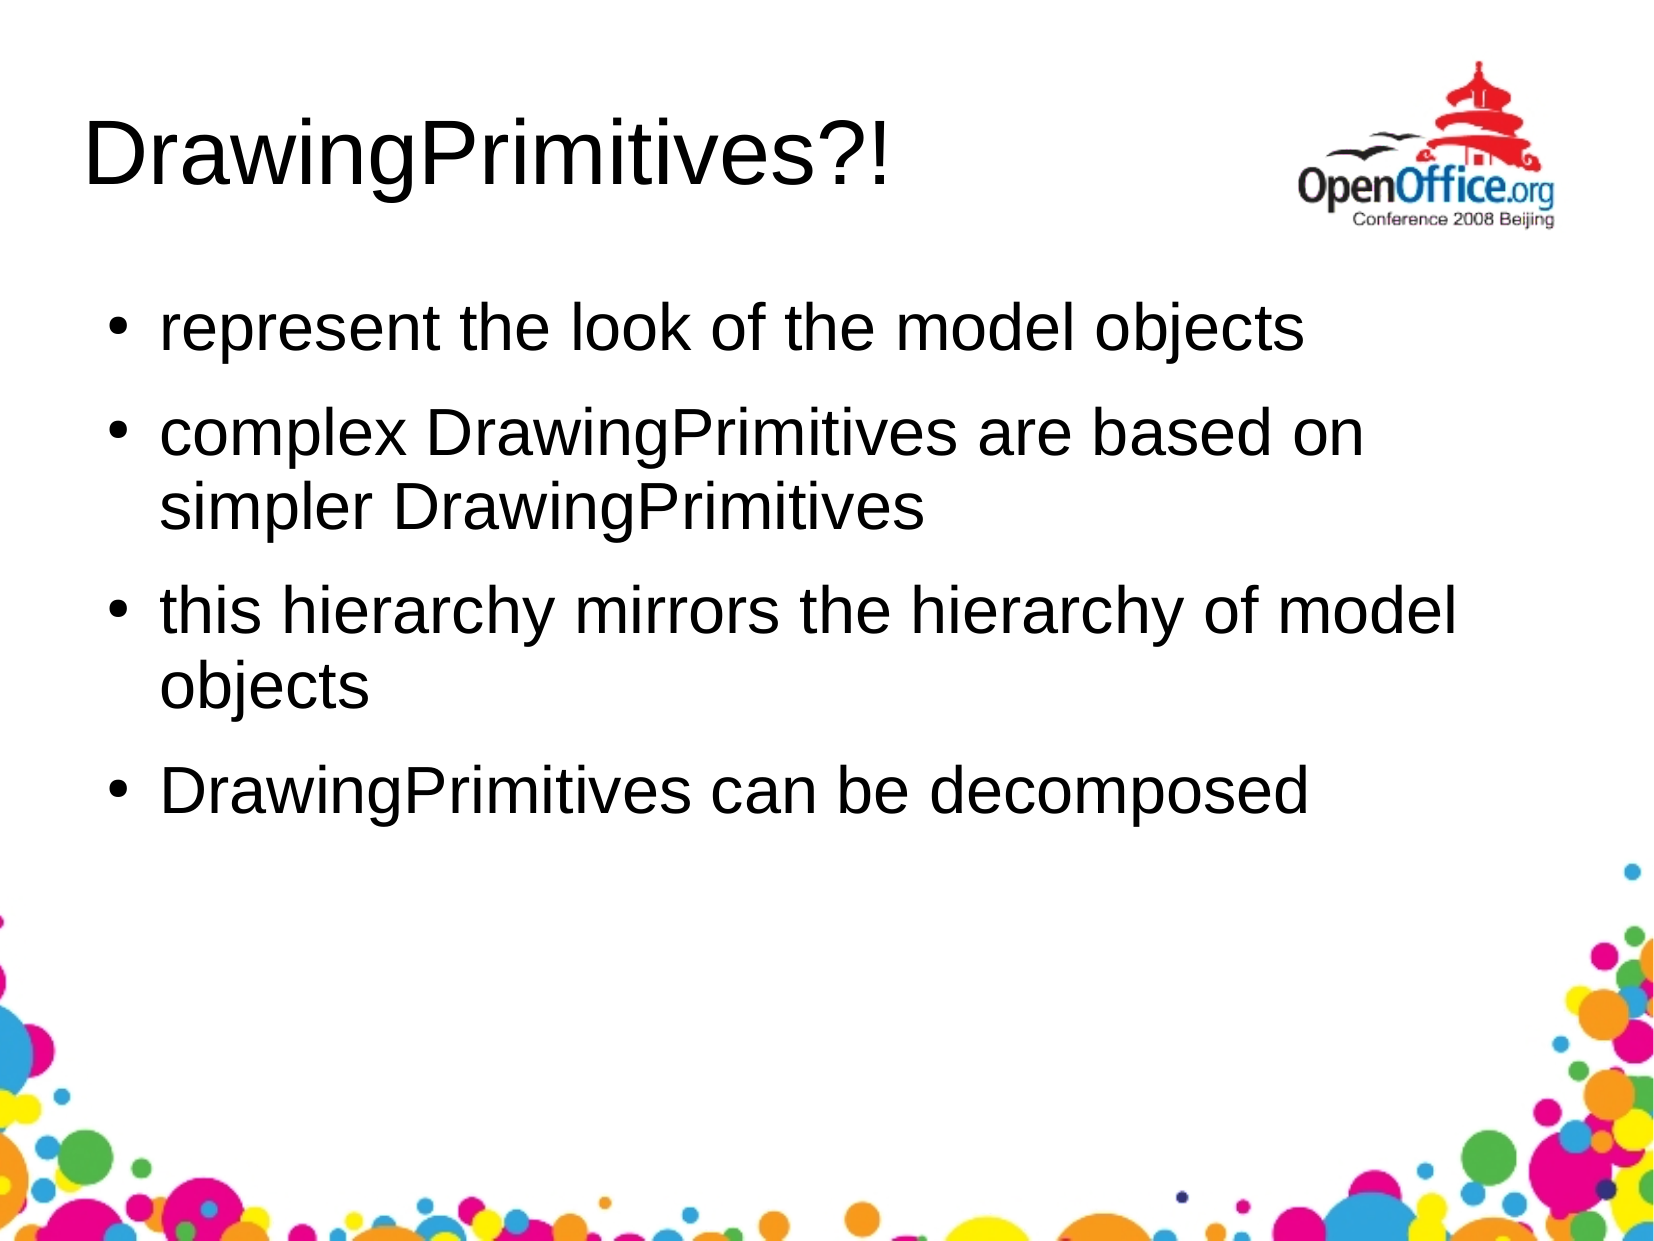

# DrawingPrimitives?!
represent the look of the model objects
complex DrawingPrimitives are based on simpler DrawingPrimitives
this hierarchy mirrors the hierarchy of model objects
DrawingPrimitives can be decomposed